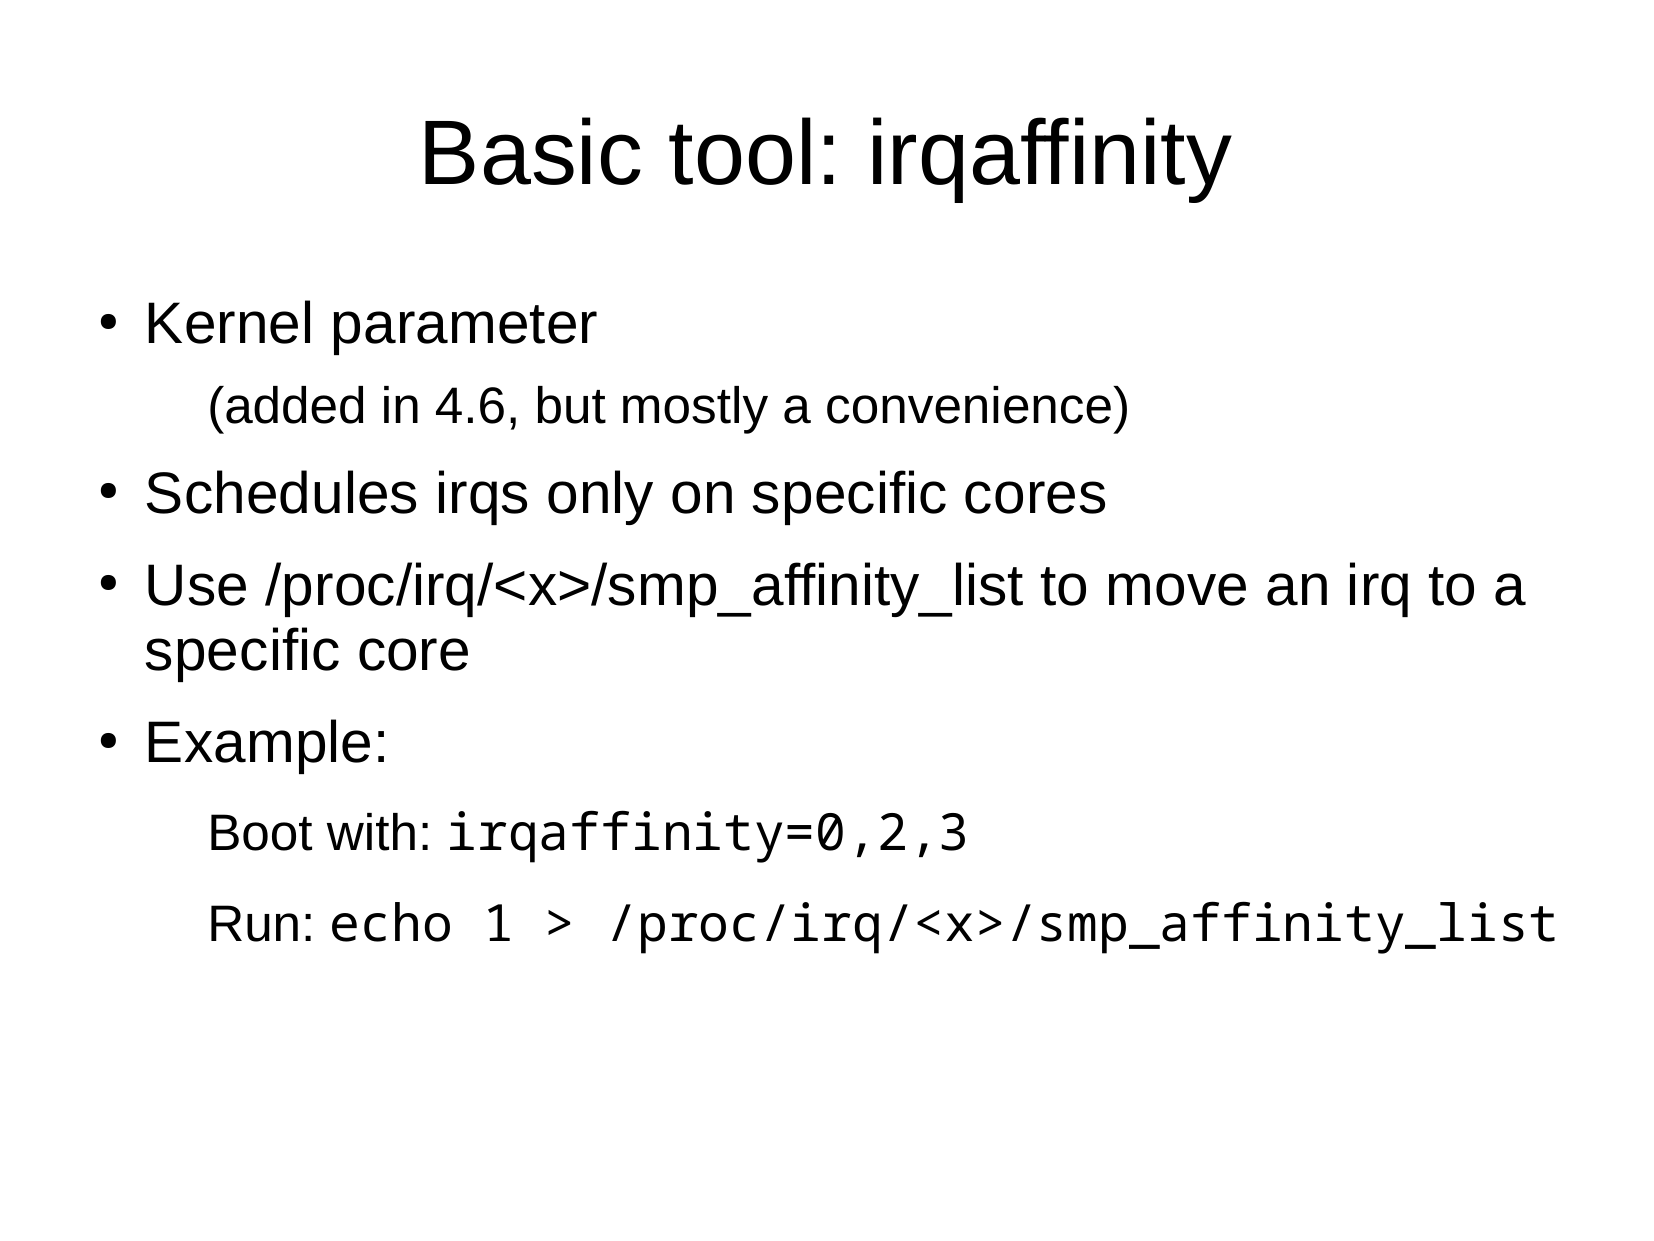

# Basic tool: irqaffinity
Kernel parameter
(added in 4.6, but mostly a convenience)
Schedules irqs only on specific cores
Use /proc/irq/<x>/smp_affinity_list to move an irq to a specific core
Example:
Boot with: irqaffinity=0,2,3
Run: echo 1 > /proc/irq/<x>/smp_affinity_list